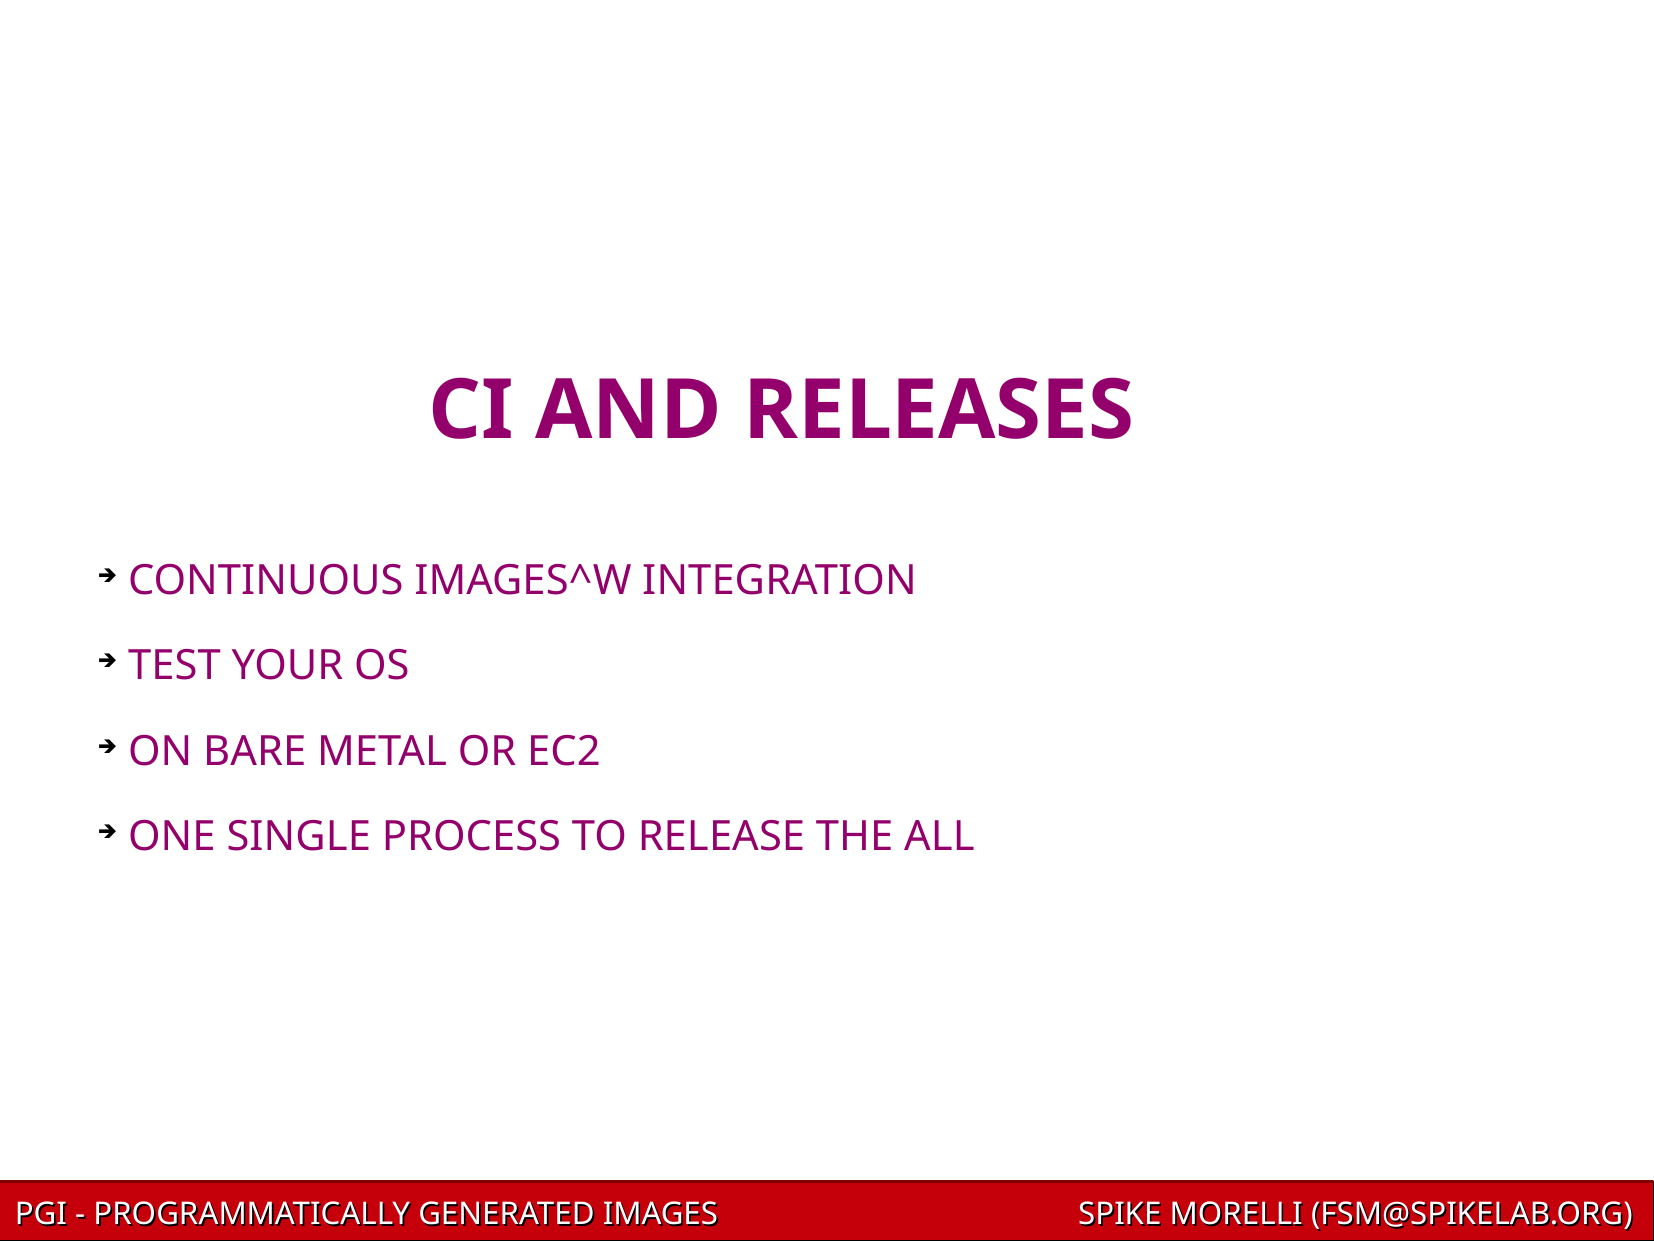

CI AND RELEASES
 CONTINUOUS IMAGES^W INTEGRATION
 TEST YOUR OS
 ON BARE METAL OR EC2
 ONE SINGLE PROCESS TO RELEASE THE ALL
PGI - PROGRAMMATICALLY GENERATED IMAGES
SPIKE MORELLI (FSM@SPIKELAB.ORG)